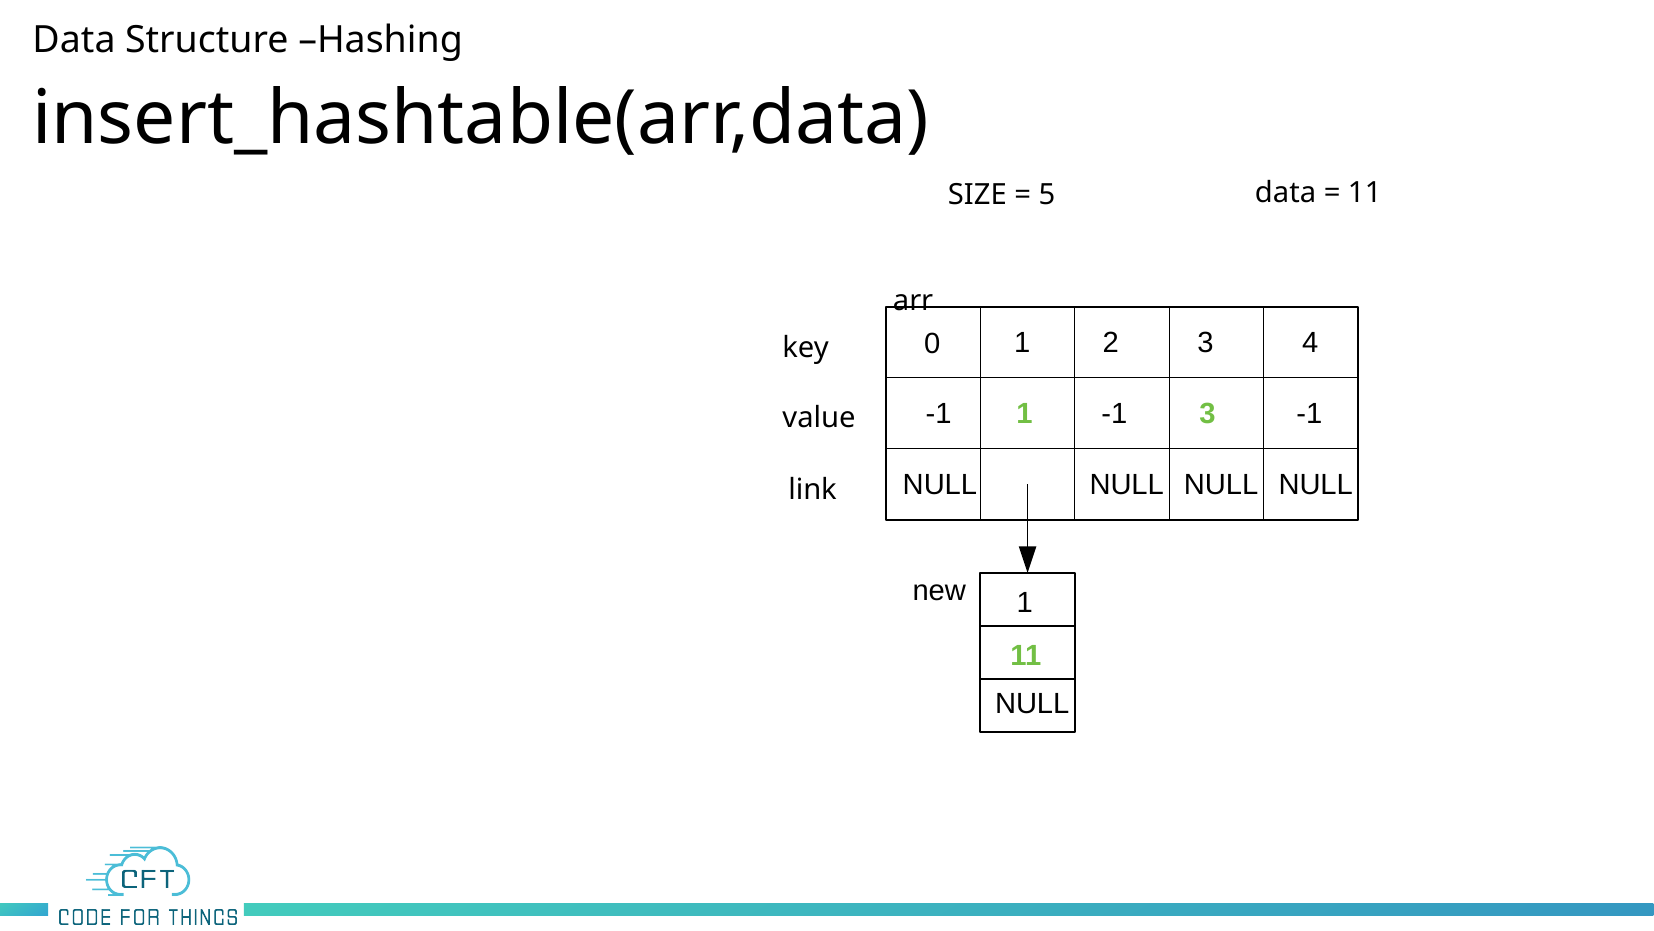

# Data Structure –Hashing insert_hashtable(arr,data)
data = 11
SIZE = 5
arr
1
2
key
3
4
0
value
1
-1
-1
-1
3
NULL
NULL
link
NULL
NULL
new
1
11
NULL